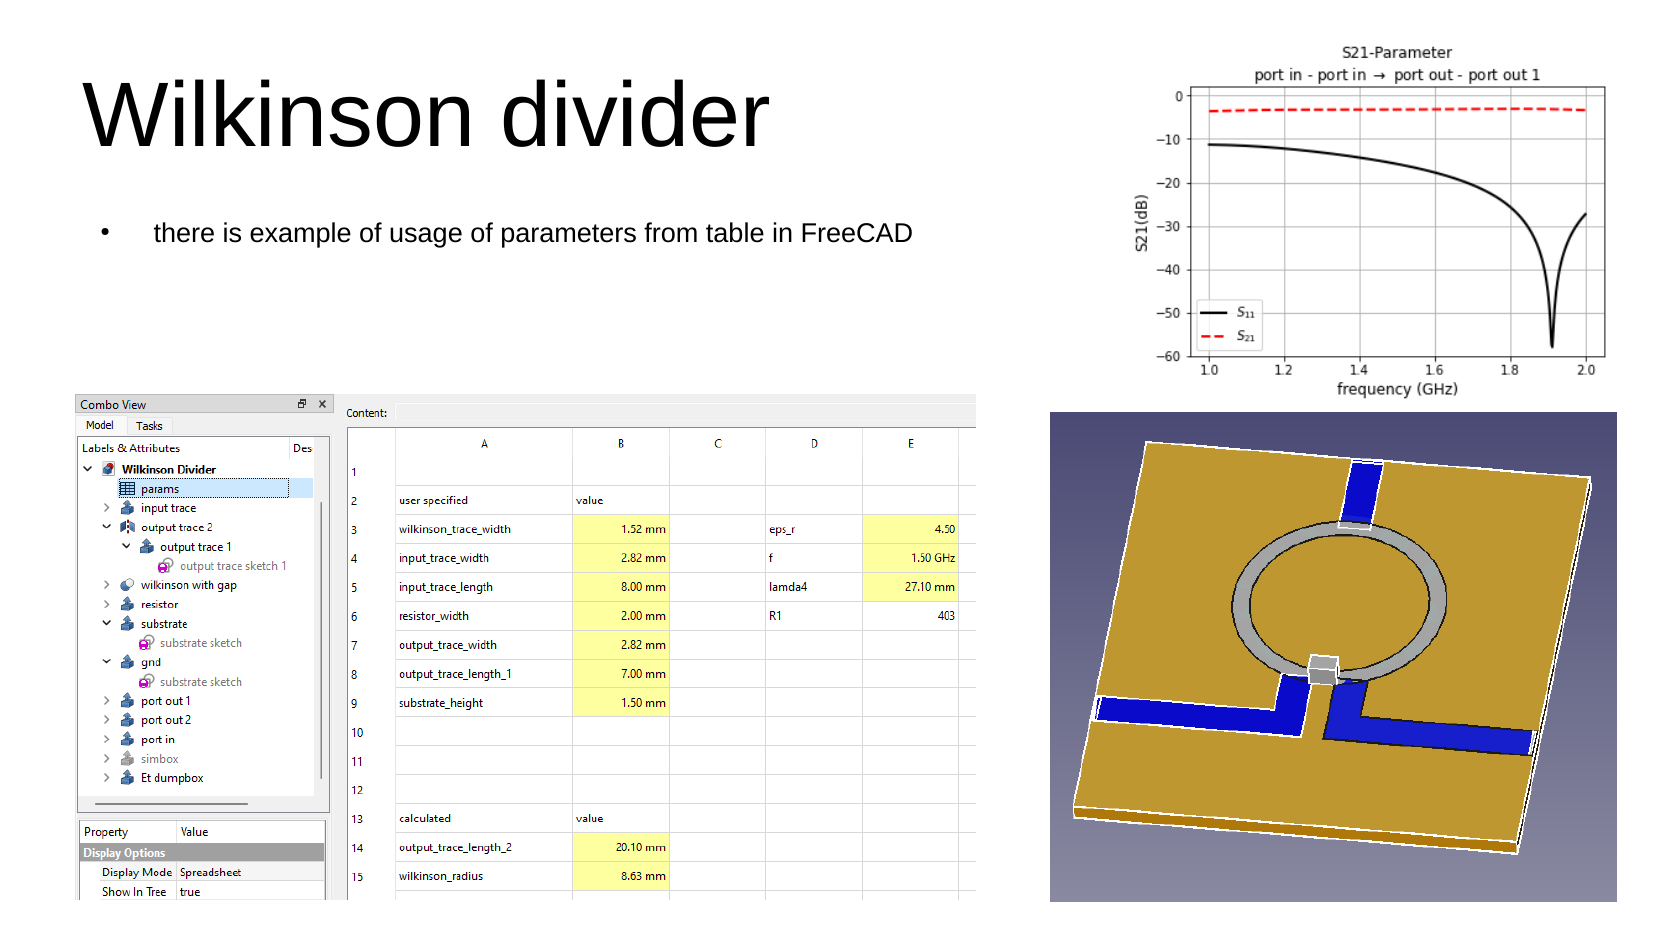

# Wilkinson divider
there is example of usage of parameters from table in FreeCAD